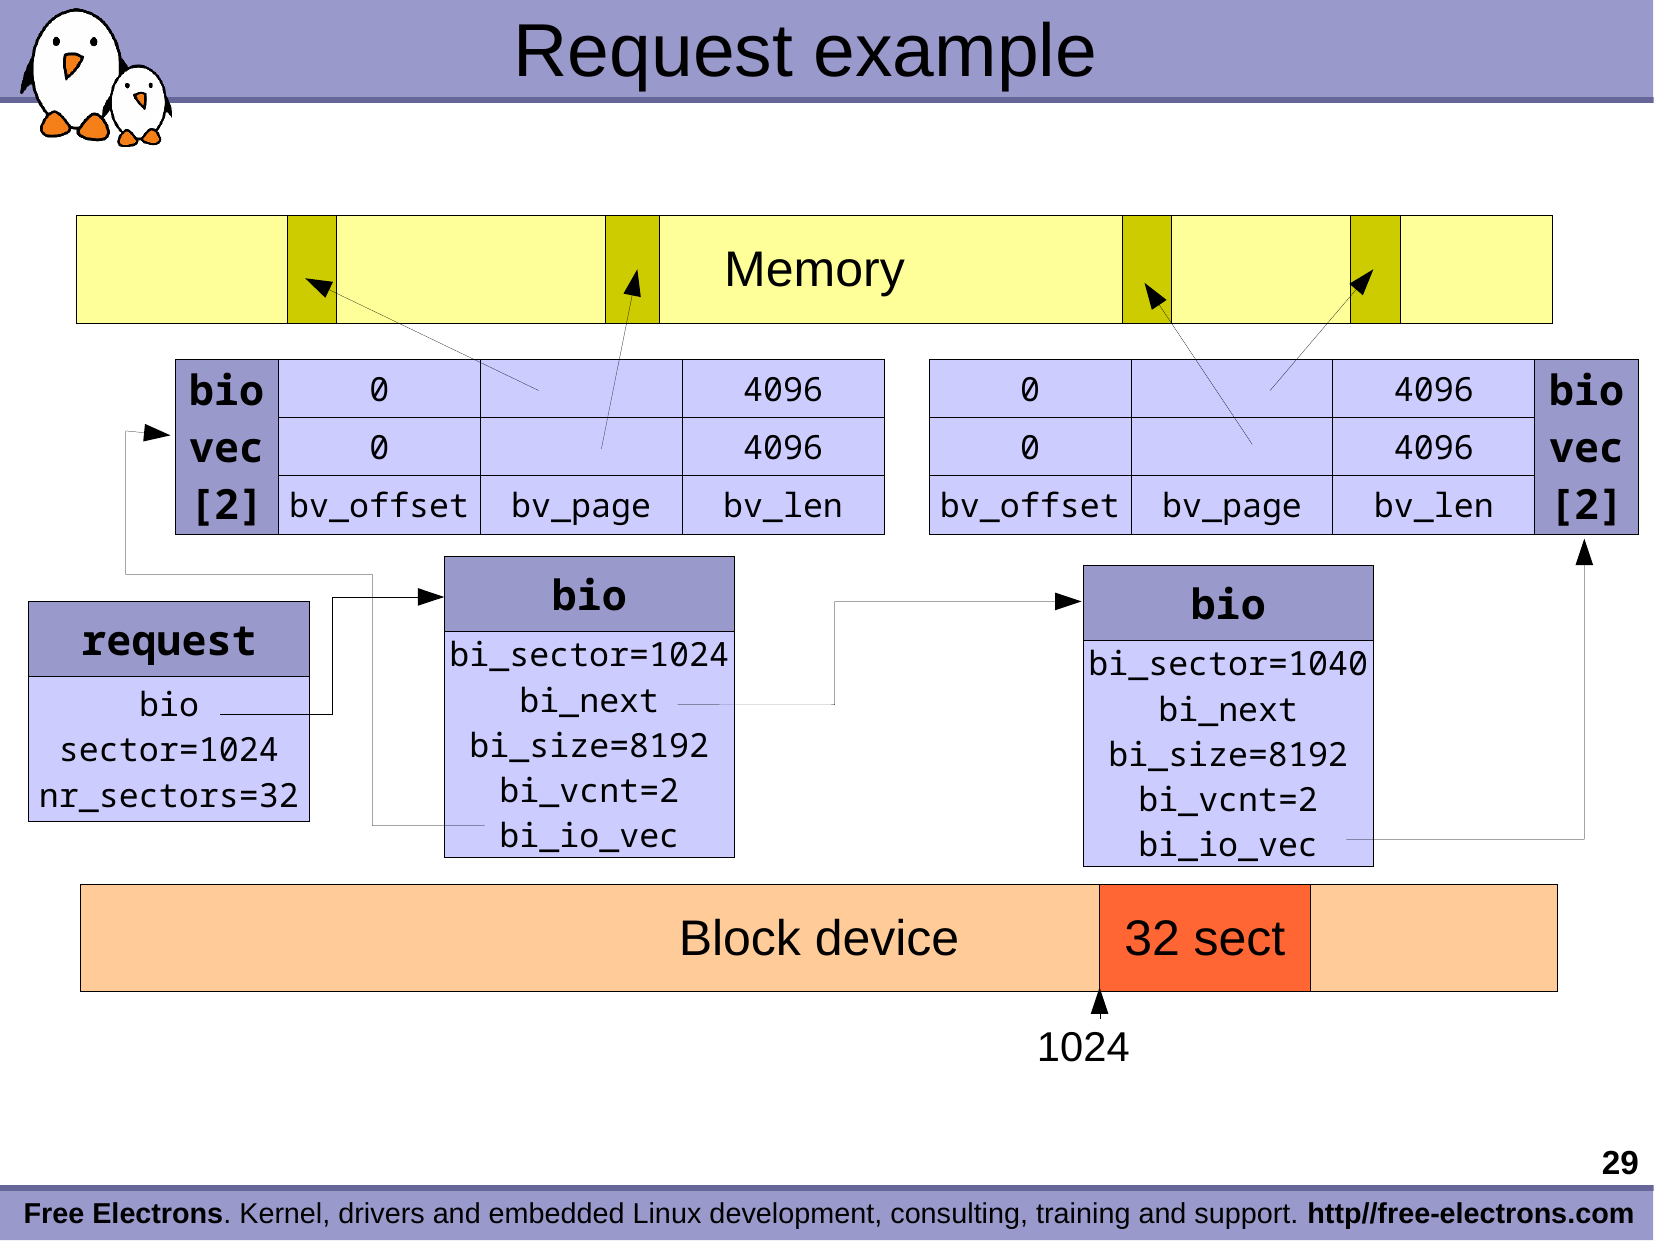

# Request example
Memory
bio
vec
[2]
0
4096
0
4096
bio
vec
[2]
0
4096
0
4096
bv_offset
bv_page
bv_len
bv_offset
bv_page
bv_len
bio
bio
request
bi_sector=1024
bi_next
bi_size=8192
bi_vcnt=2
bi_io_vec
bi_sector=1040
bi_next
bi_size=8192
bi_vcnt=2
bi_io_vec
bio
sector=1024
nr_sectors=32
Block device
32 sect
1024